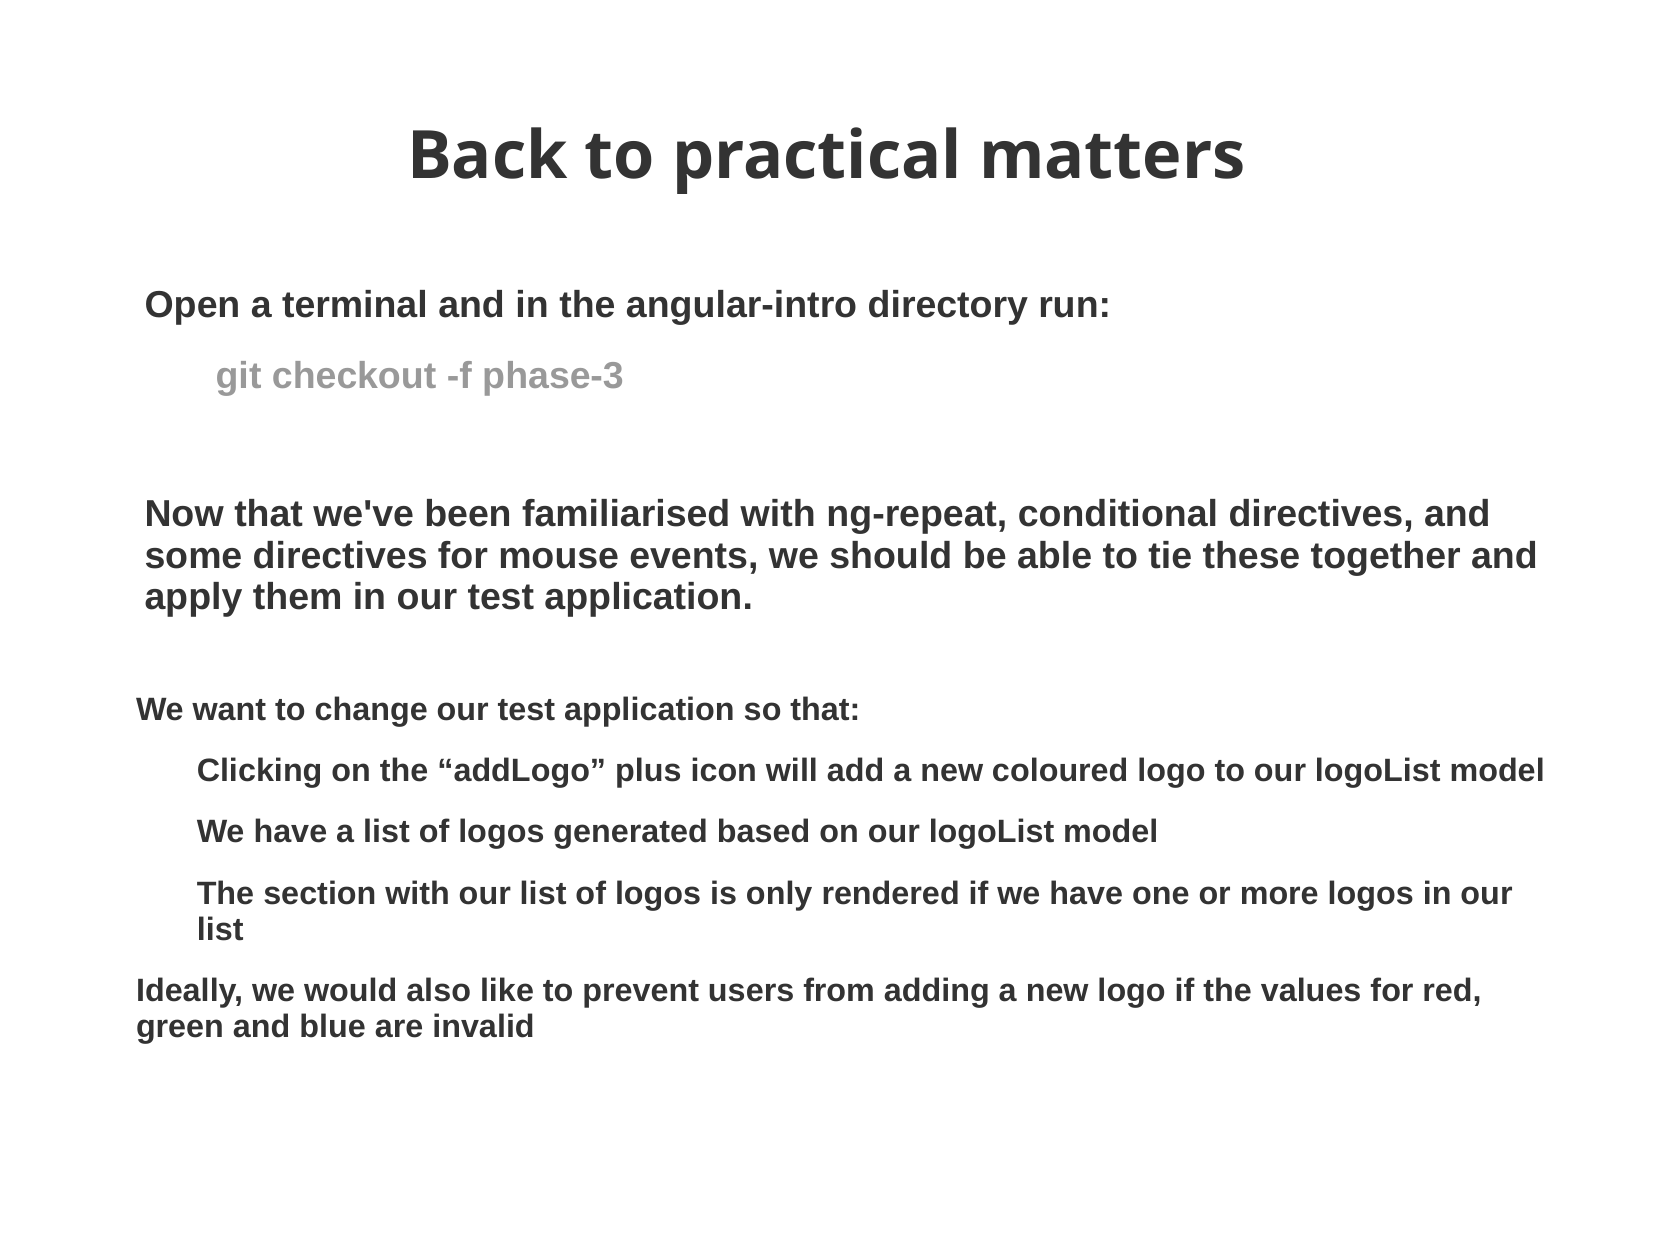

# Back to practical matters
Open a terminal and in the angular-intro directory run:
git checkout -f phase-3
Now that we've been familiarised with ng-repeat, conditional directives, and some directives for mouse events, we should be able to tie these together and apply them in our test application.
We want to change our test application so that:
Clicking on the “addLogo” plus icon will add a new coloured logo to our logoList model
We have a list of logos generated based on our logoList model
The section with our list of logos is only rendered if we have one or more logos in our list
Ideally, we would also like to prevent users from adding a new logo if the values for red, green and blue are invalid